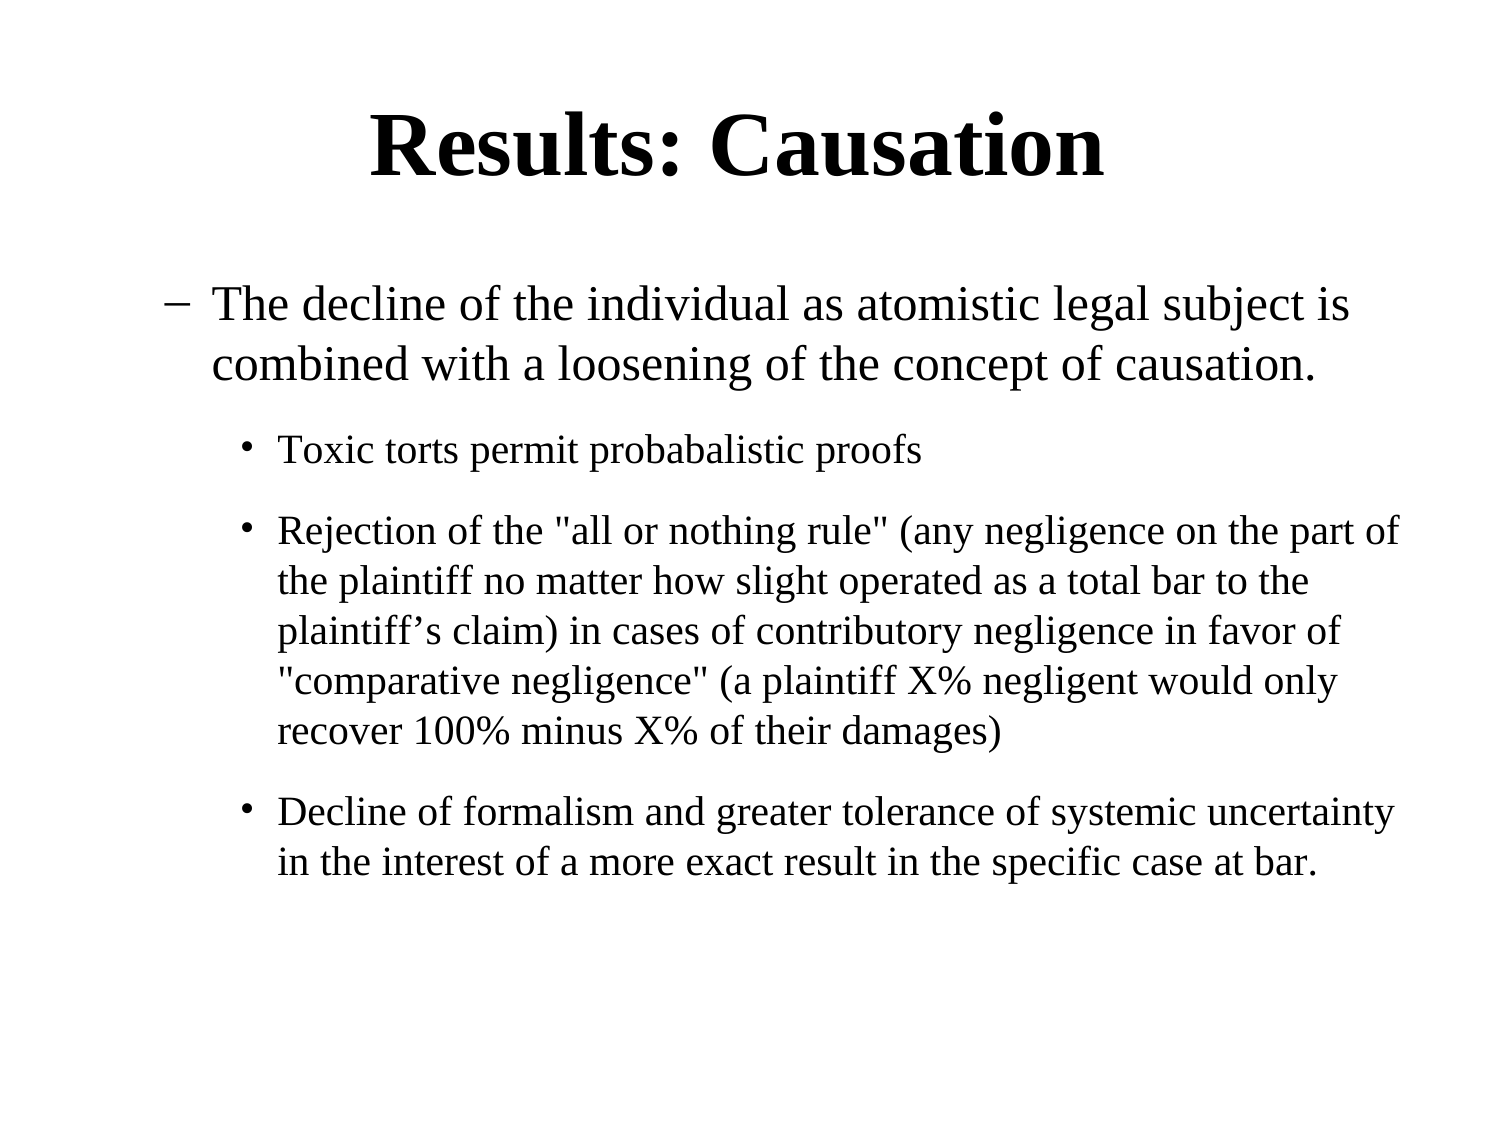

# Results: Causation
The decline of the individual as atomistic legal subject is combined with a loosening of the concept of causation.
Toxic torts permit probabalistic proofs
Rejection of the "all or nothing rule" (any negligence on the part of the plaintiff no matter how slight operated as a total bar to the plaintiff’s claim) in cases of contributory negligence in favor of "comparative negligence" (a plaintiff X% negligent would only recover 100% minus X% of their damages)
Decline of formalism and greater tolerance of systemic uncertainty in the interest of a more exact result in the specific case at bar.